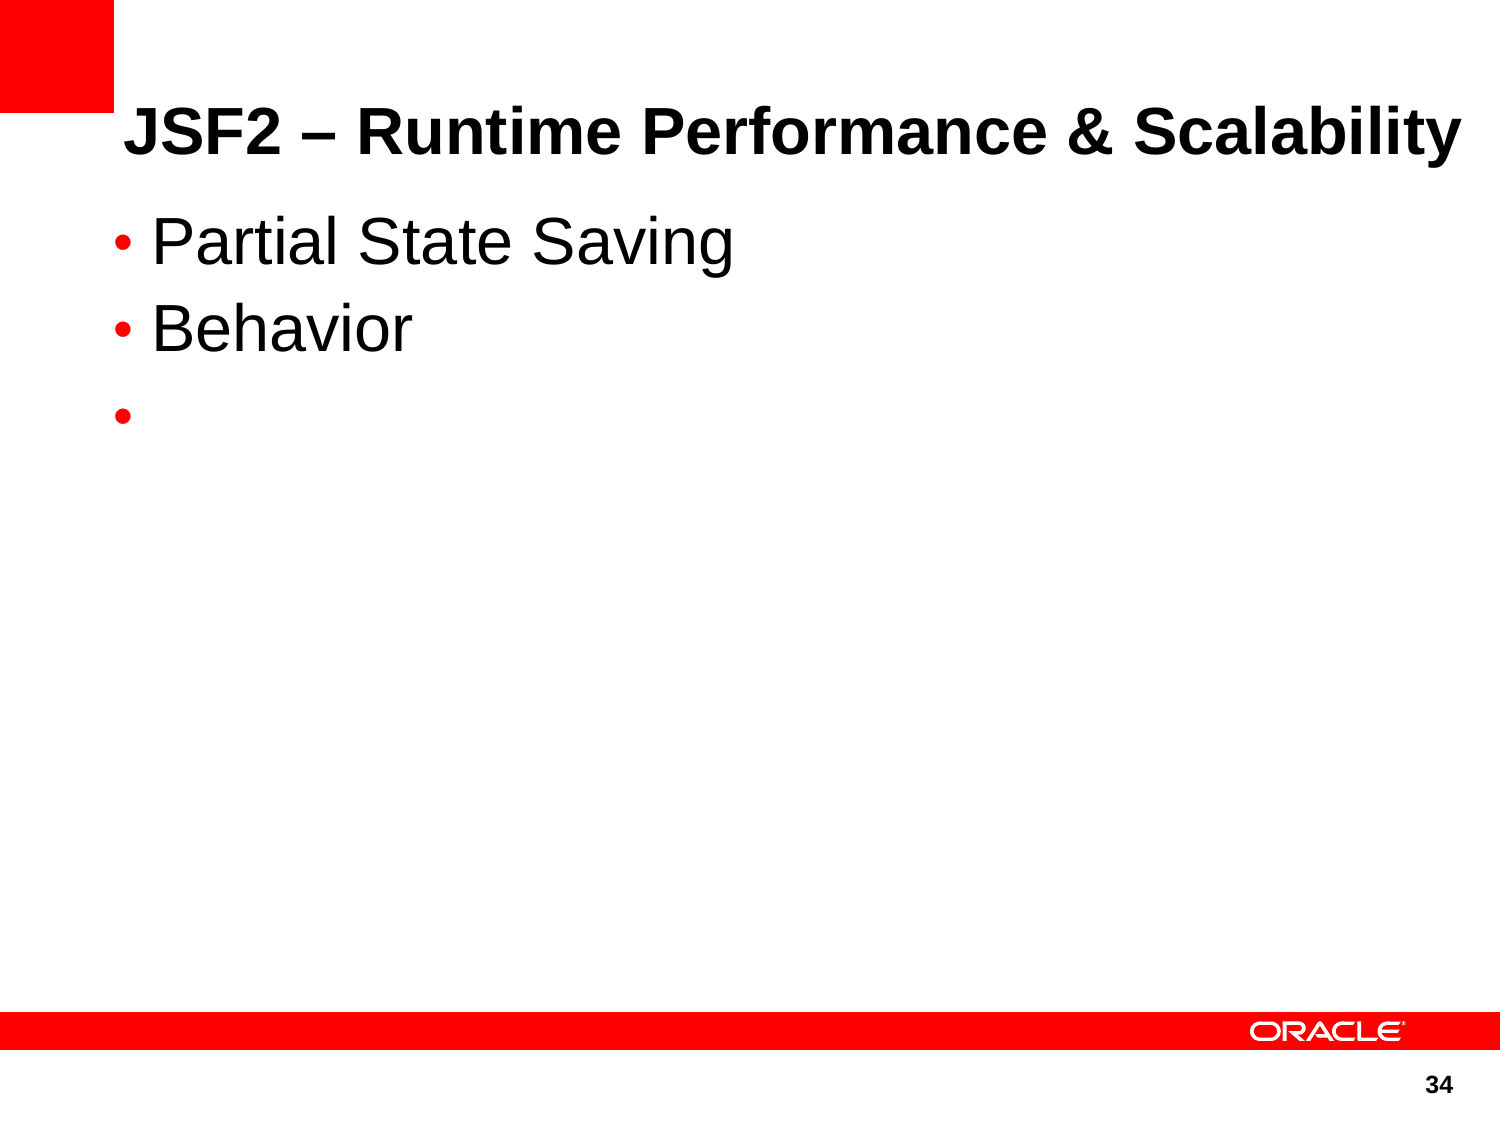

# JSF2 – Runtime Performance & Scalability
Partial State Saving
Behavior